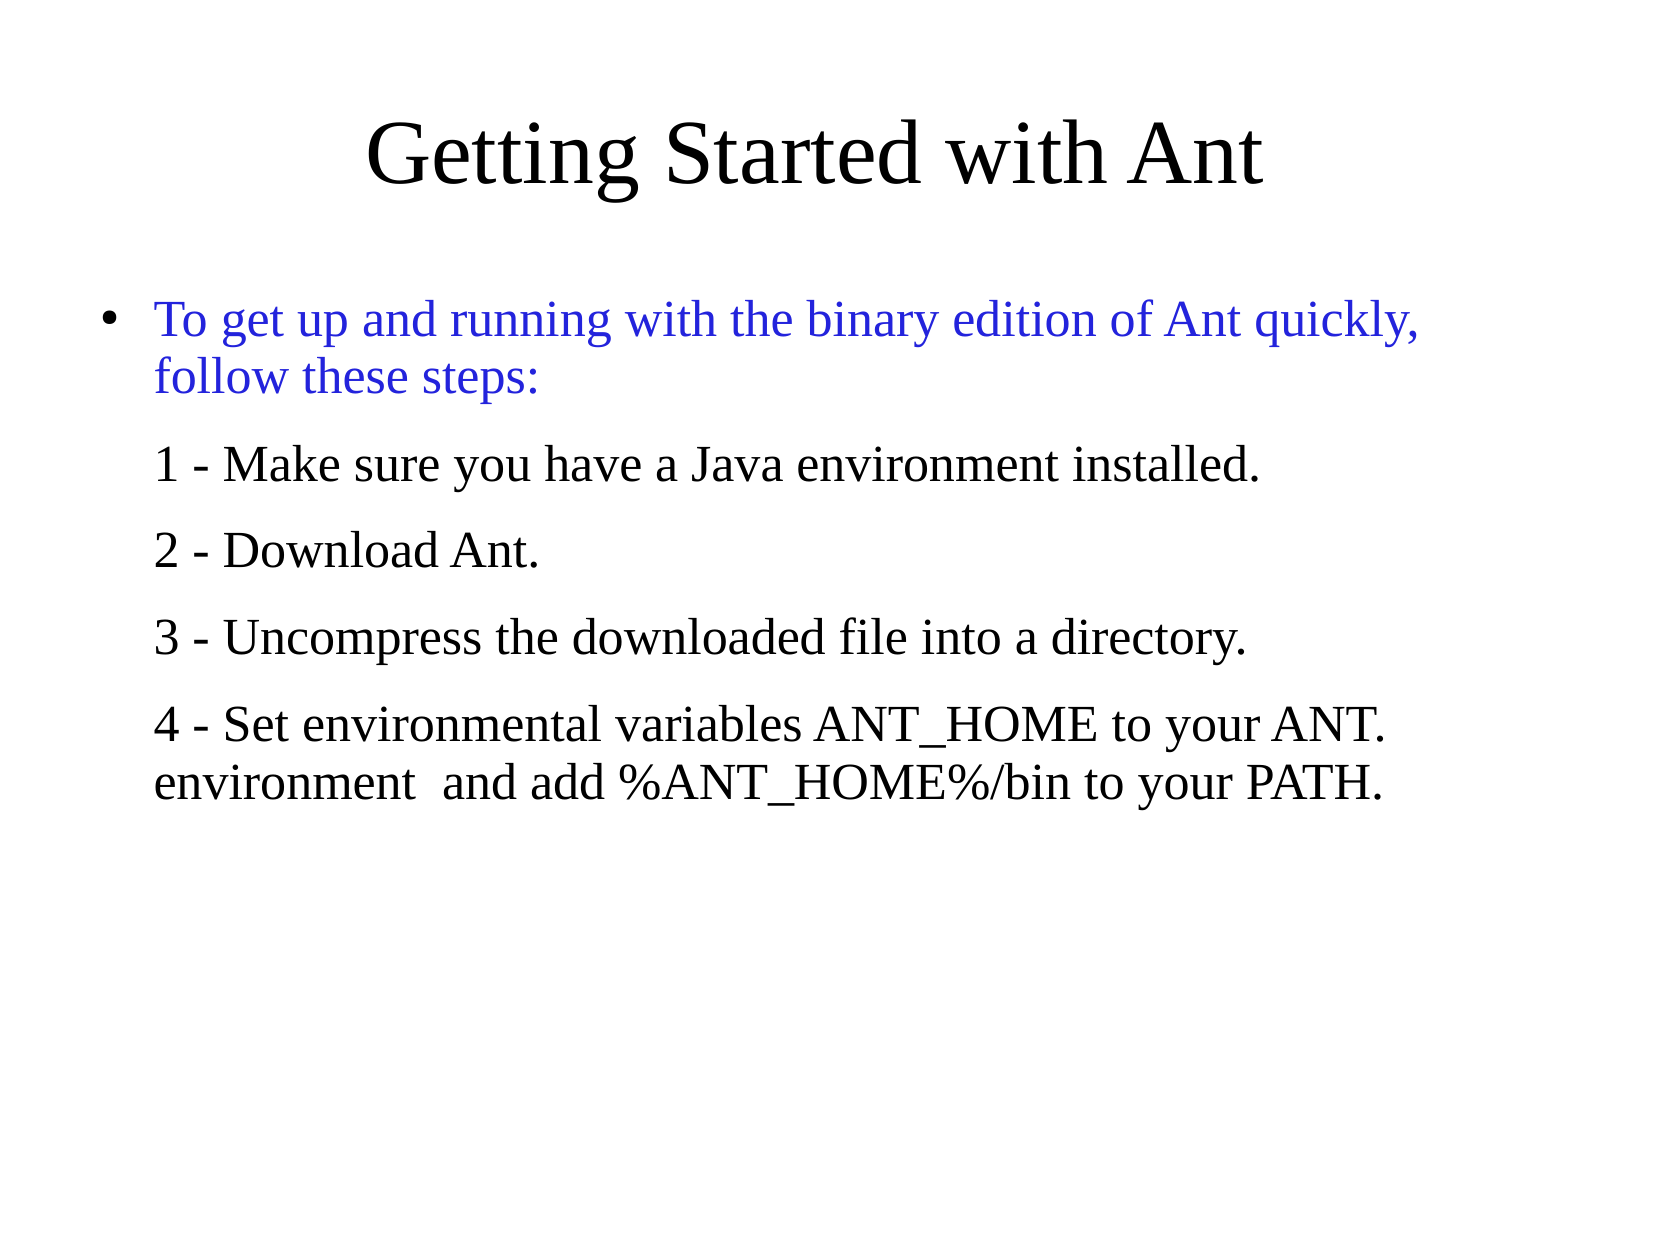

# Getting Started with Ant
To get up and running with the binary edition of Ant quickly, follow these steps:
1 - Make sure you have a Java environment installed.
2 - Download Ant.
3 - Uncompress the downloaded file into a directory.
4 - Set environmental variables ANT_HOME to your ANT. environment and add %ANT_HOME%/bin to your PATH.